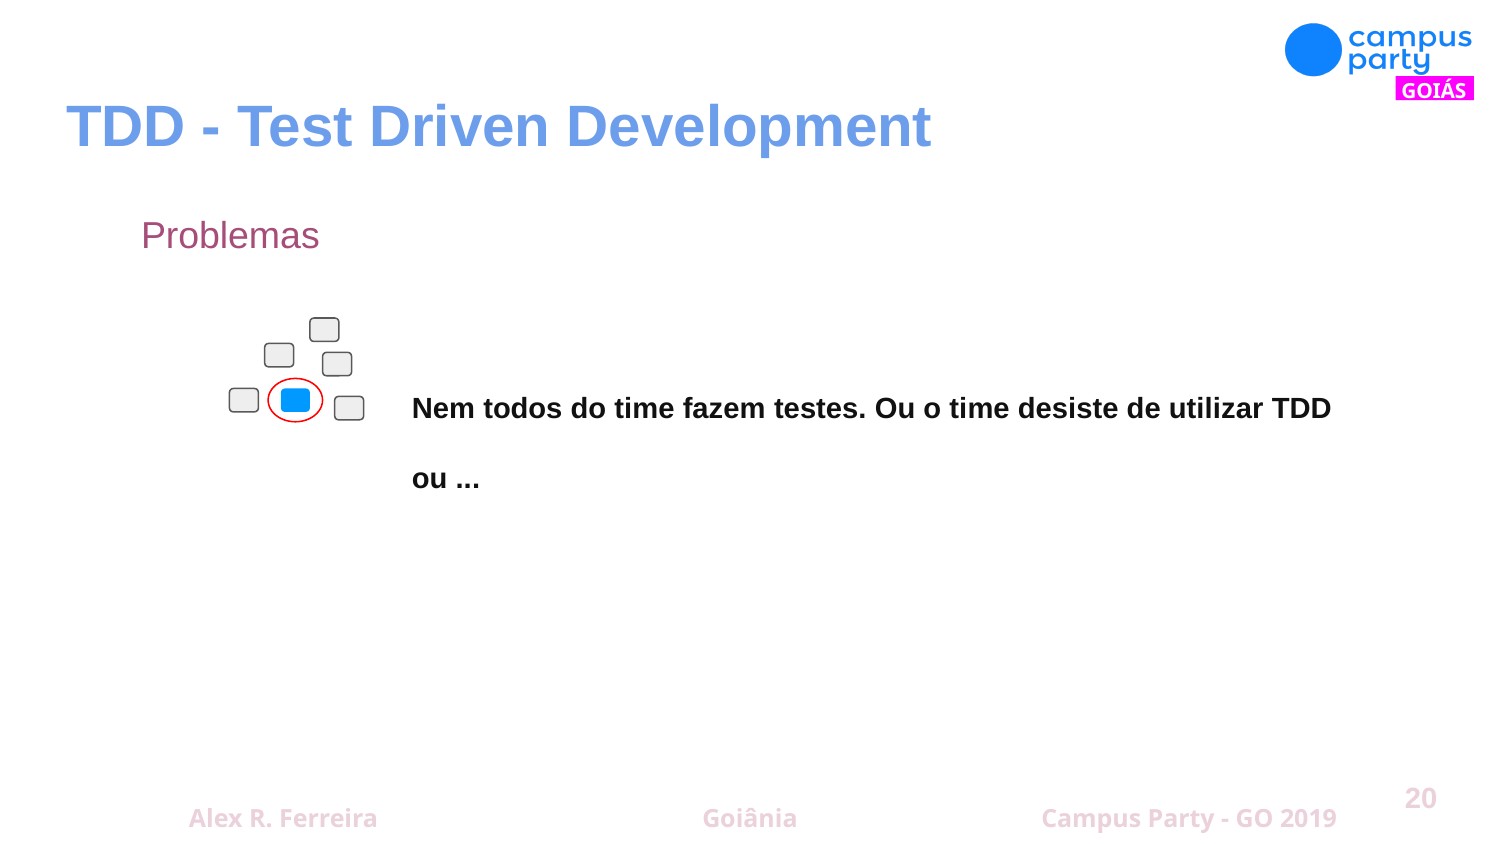

# TDD - Test Driven Development
Problemas
Nem todos do time fazem testes. Ou o time desiste de utilizar TDD ou ...